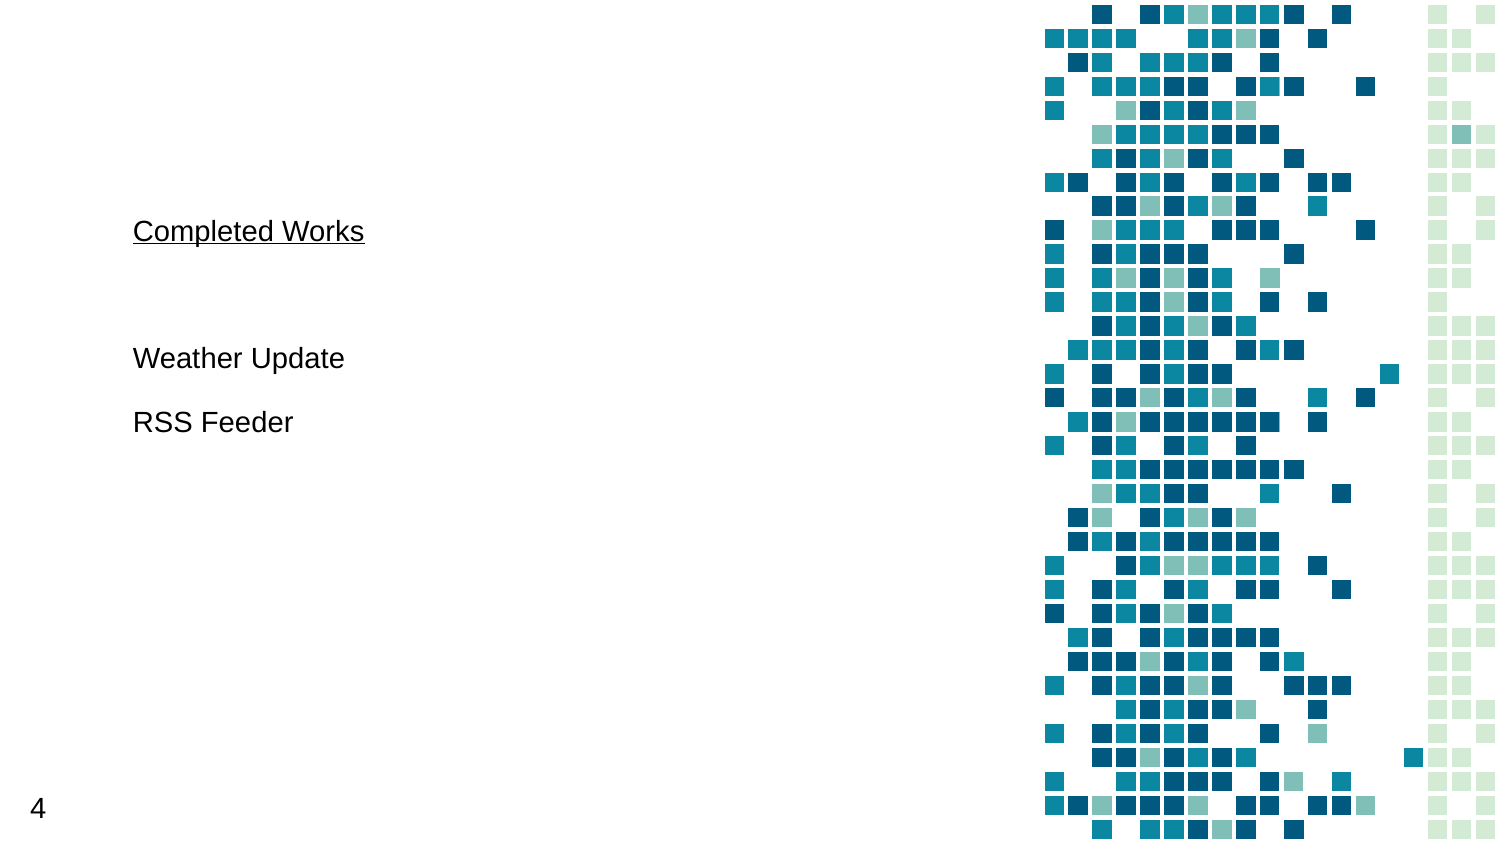

# Completed Works
Weather Update
RSS Feeder